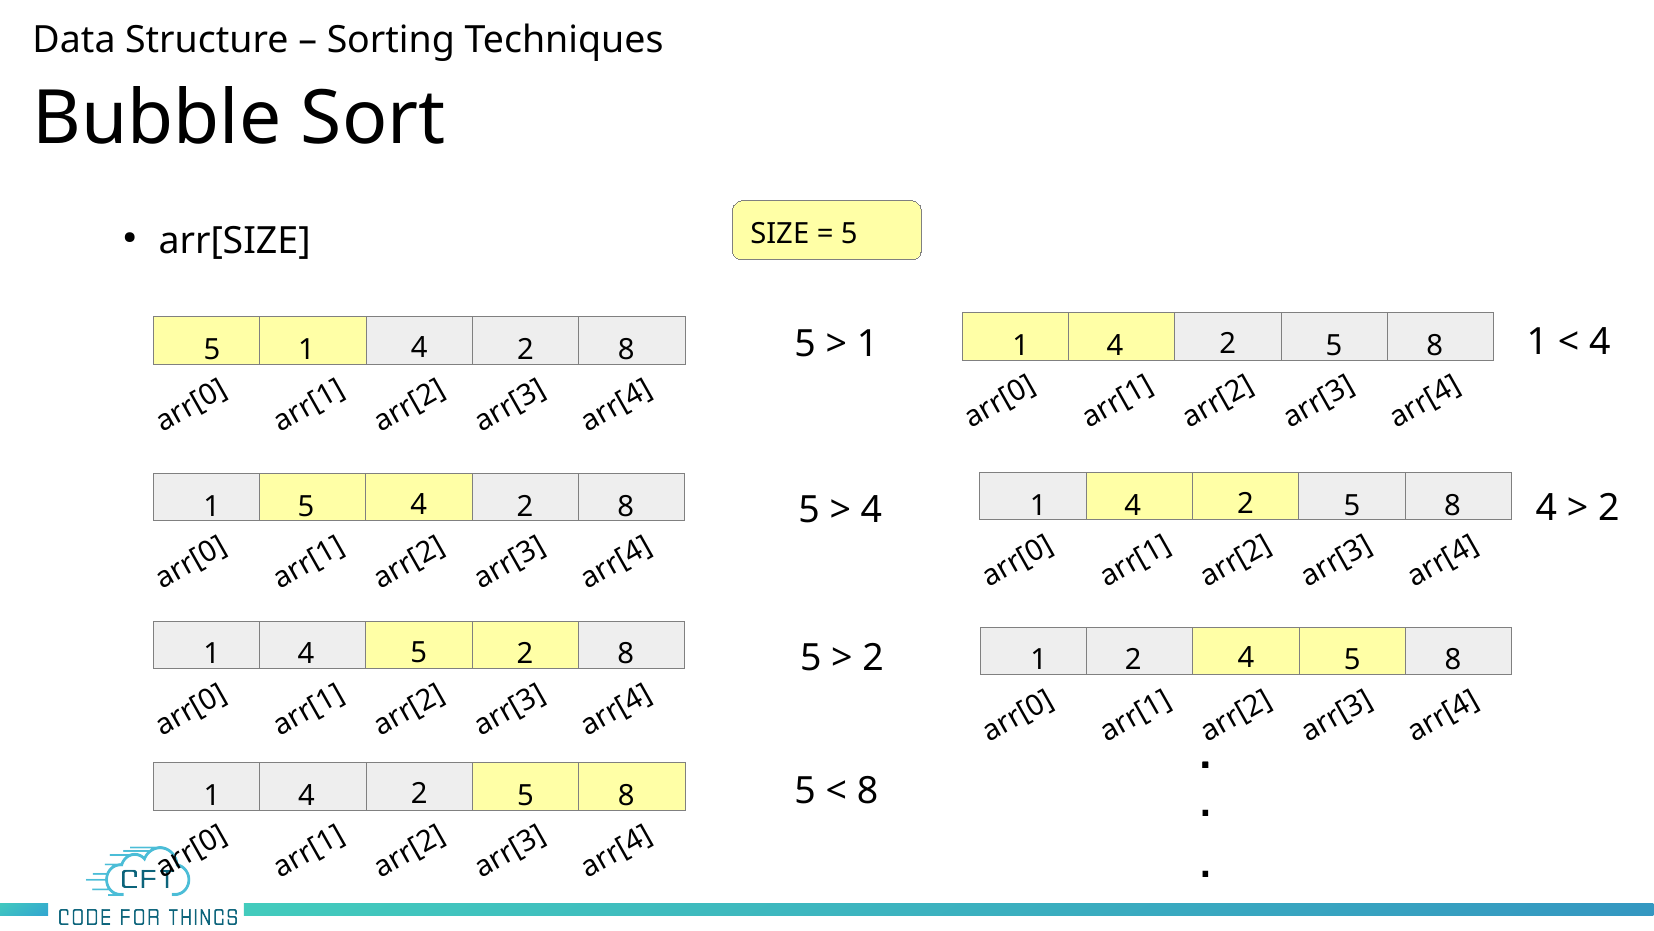

# Data Structure – Sorting Techniques Bubble Sort
SIZE = 5
arr[SIZE]
1 < 4
5 > 1
arr[0]
arr[1]
arr[2]
arr[3]
arr[4]
2
arr[0]
arr[1]
arr[2]
arr[3]
arr[4]
4
5
8
1
4
1
2
8
5
arr[0]
arr[1]
arr[2]
arr[3]
arr[4]
4 > 2
arr[0]
arr[1]
arr[2]
arr[3]
arr[4]
2
5 > 4
4
4
5
8
1
5
2
8
1
arr[0]
arr[1]
arr[2]
arr[3]
arr[4]
5 > 2
5
4
2
8
1
arr[0]
arr[1]
arr[2]
arr[3]
arr[4]
4
2
5
8
1
.
.
.
5 < 8
.
arr[0]
arr[1]
arr[2]
arr[3]
arr[4]
2
4
5
8
1
.